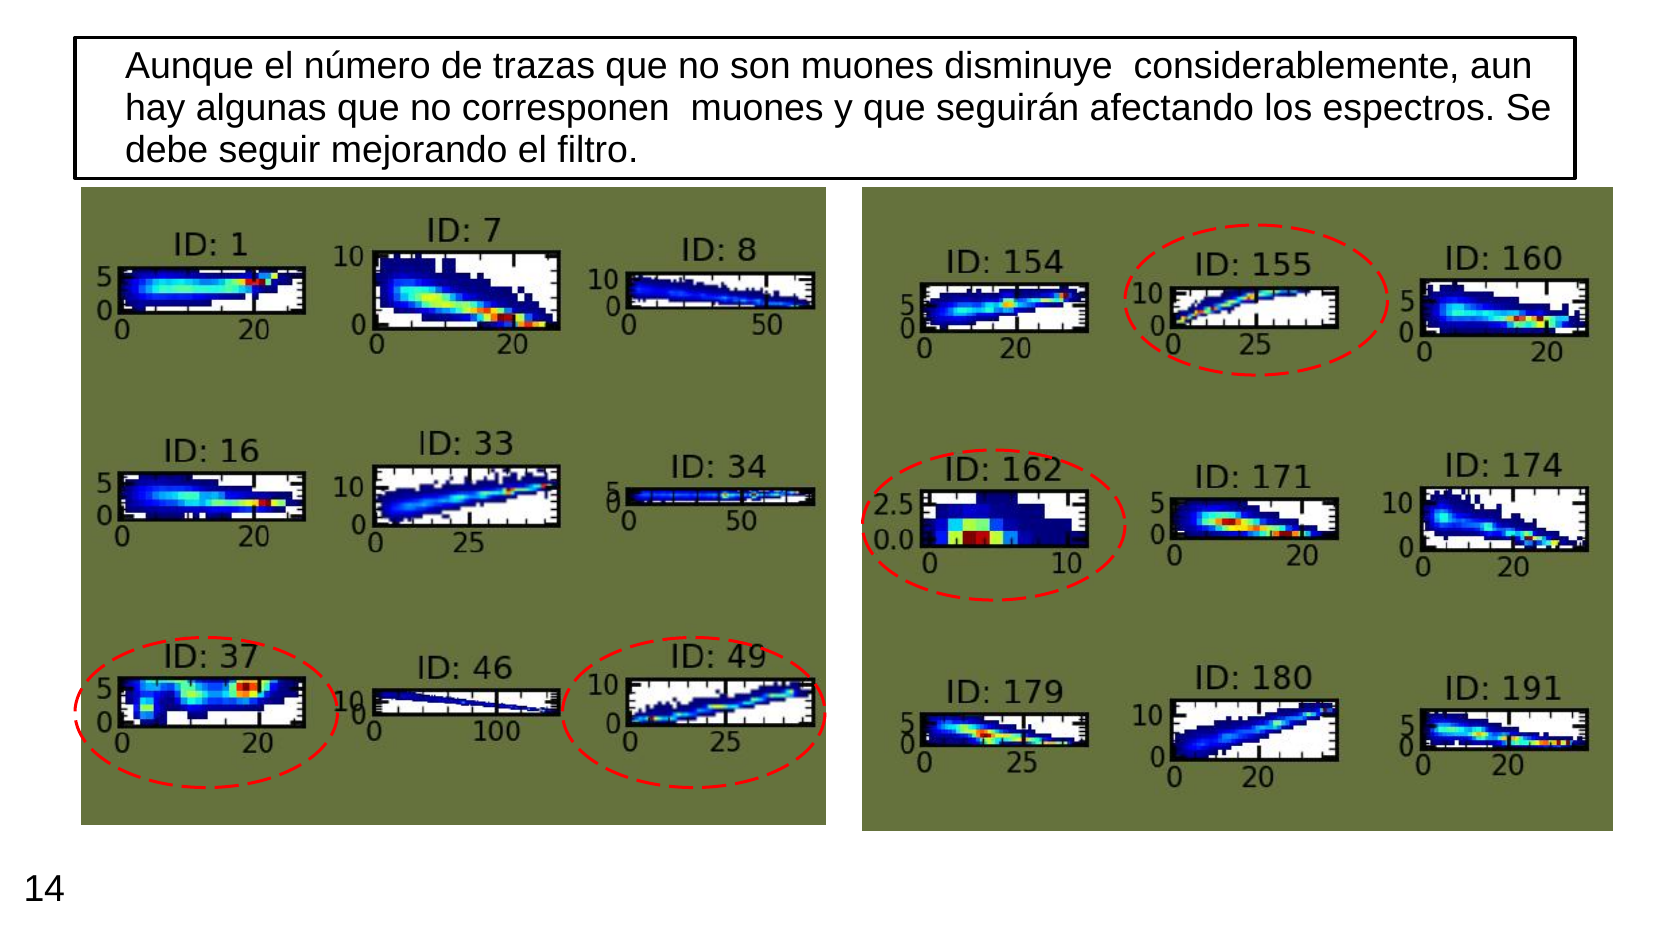

Aunque el número de trazas que no son muones disminuye considerablemente, aun hay algunas que no corresponen muones y que seguirán afectando los espectros. Se debe seguir mejorando el filtro.